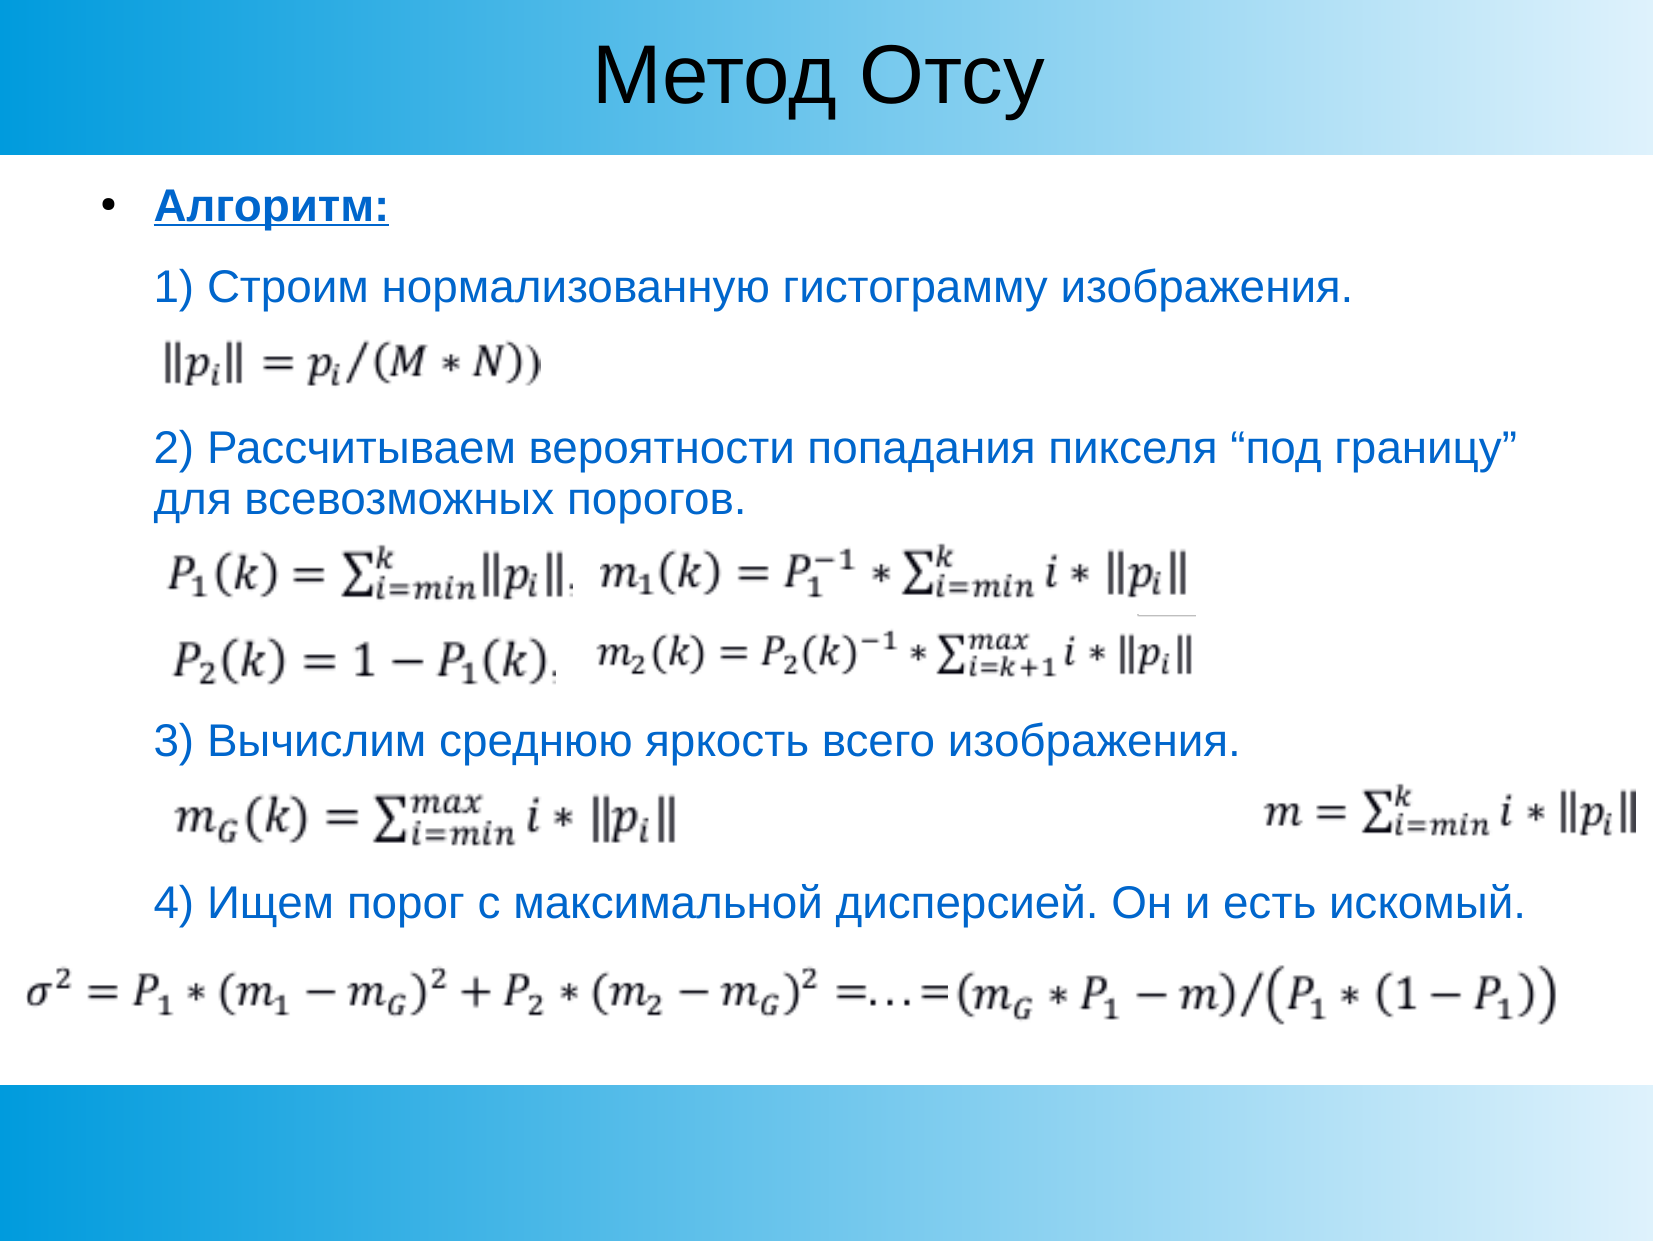

# Метод Отсу
Алгоритм:
1) Строим нормализованную гистограмму изображения.
2) Рассчитываем вероятности попадания пикселя “под границу” для всевозможных порогов.
3) Вычислим среднюю яркость всего изображения.
4) Ищем порог с максимальной дисперсией. Он и есть искомый.